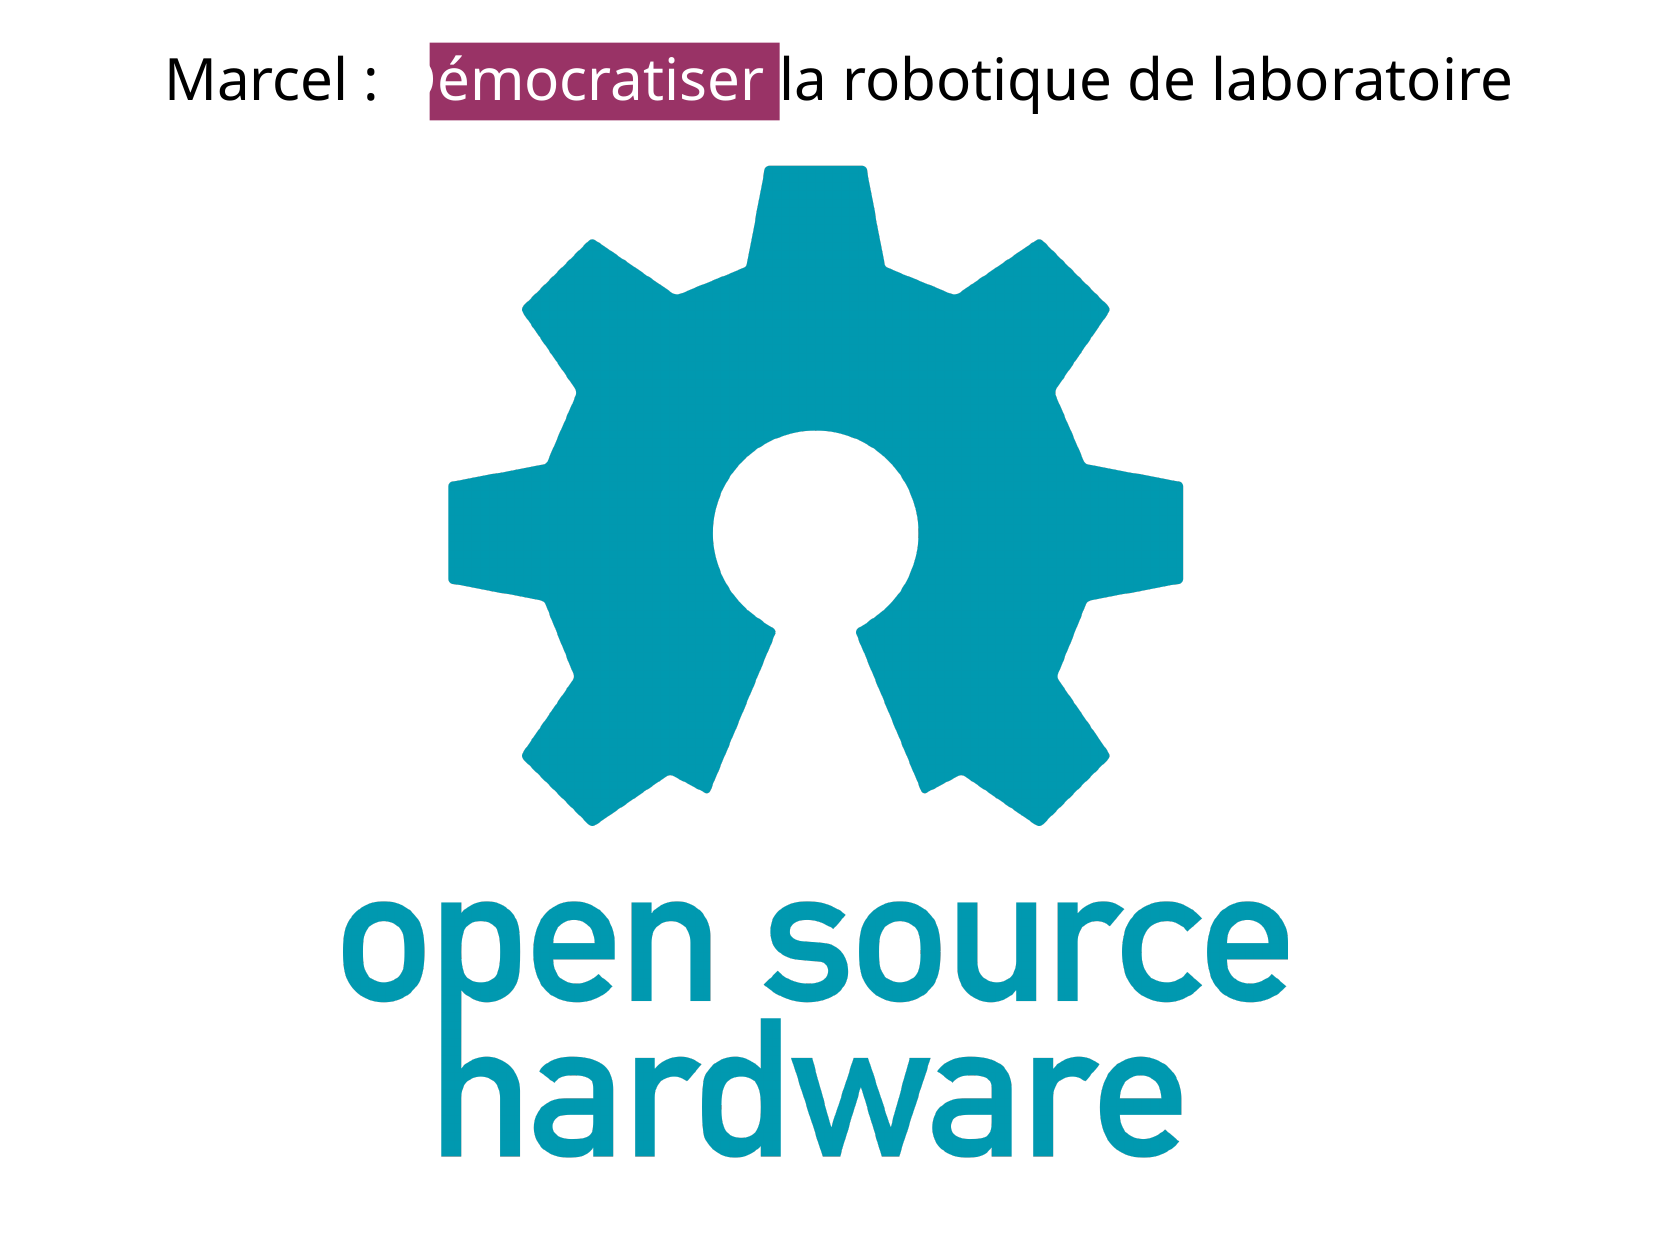

# Marcel : Démocratiser la robotique de laboratoire